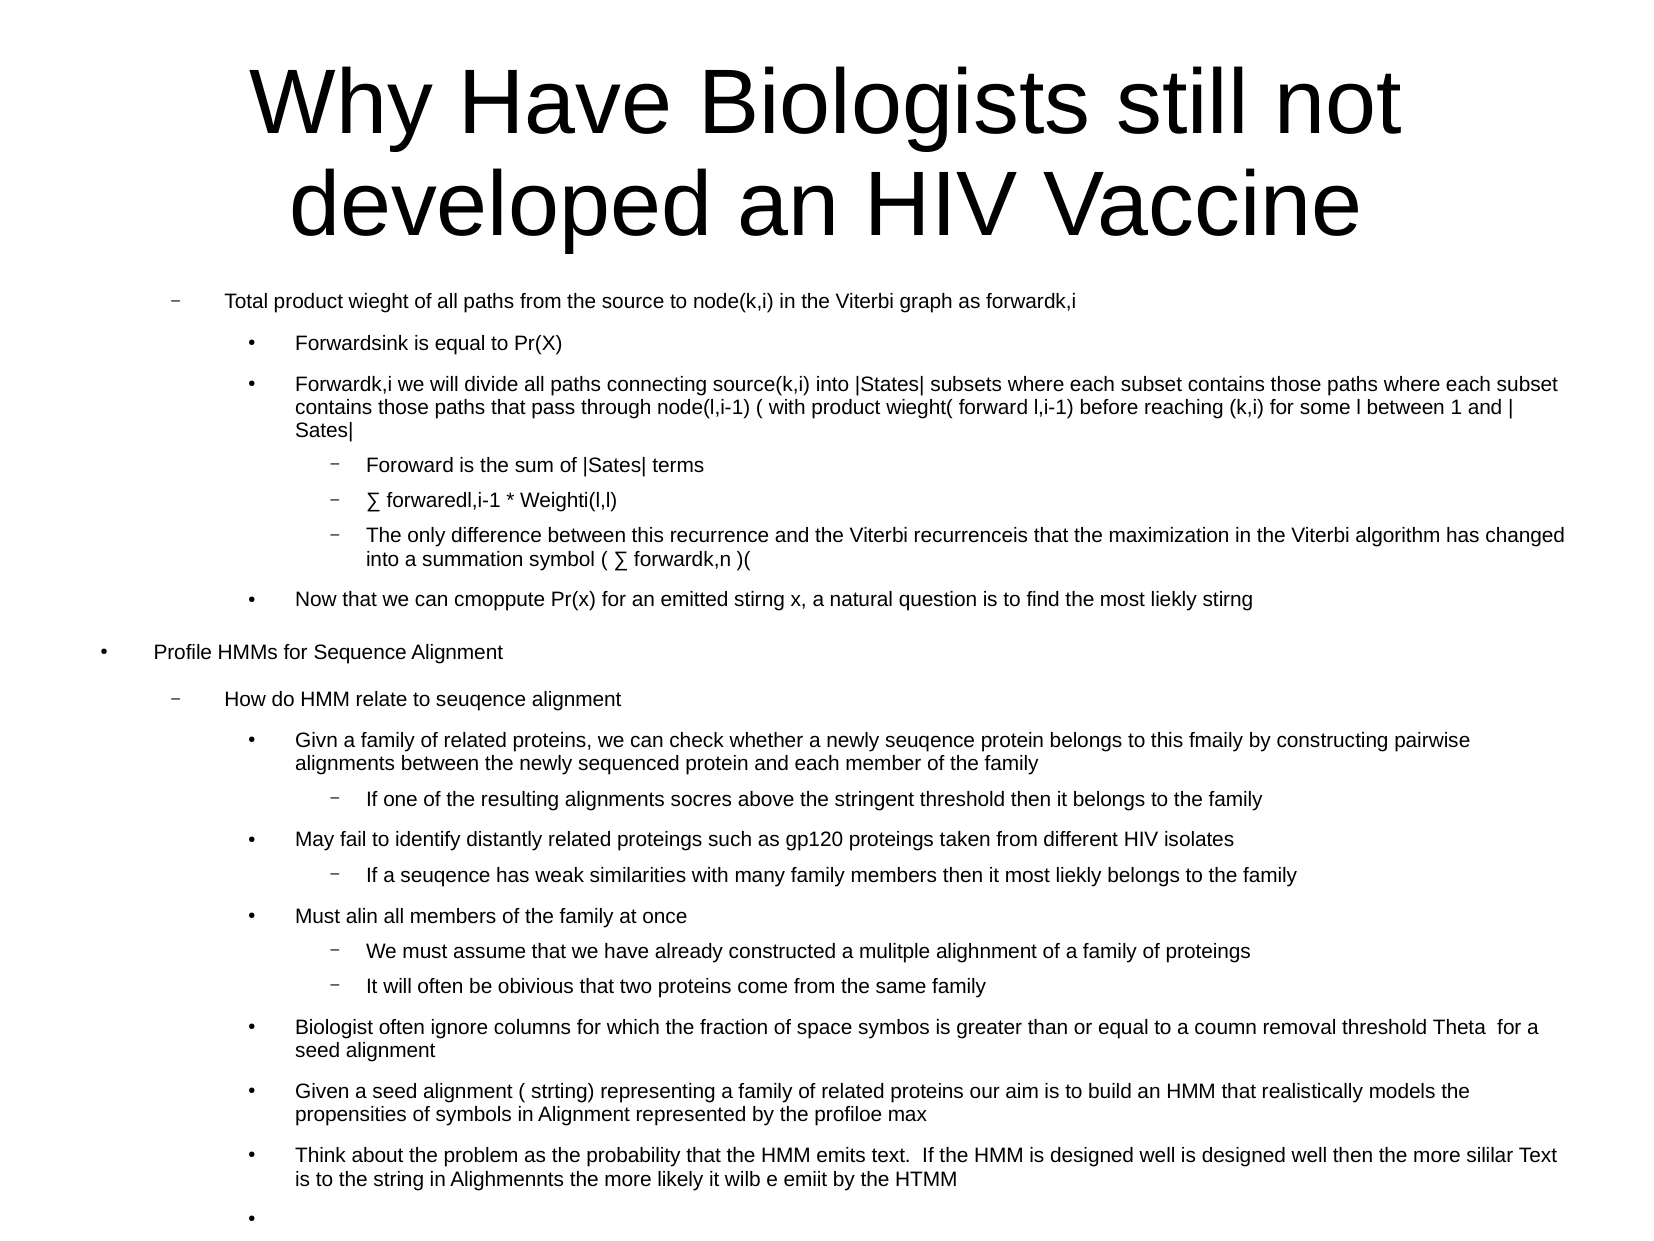

# Why Have Biologists still not developed an HIV Vaccine
Total product wieght of all paths from the source to node(k,i) in the Viterbi graph as forwardk,i
Forwardsink is equal to Pr(X)
Forwardk,i we will divide all paths connecting source(k,i) into |States| subsets where each subset contains those paths where each subset contains those paths that pass through node(l,i-1) ( with product wieght( forward l,i-1) before reaching (k,i) for some l between 1 and |Sates|
Foroward is the sum of |Sates| terms
∑ forwaredl,i-1 * Weighti(l,l)
The only difference between this recurrence and the Viterbi recurrenceis that the maximization in the Viterbi algorithm has changed into a summation symbol ( ∑ forwardk,n )(
Now that we can cmoppute Pr(x) for an emitted stirng x, a natural question is to find the most liekly stirng
Profile HMMs for Sequence Alignment
How do HMM relate to seuqence alignment
Givn a family of related proteins, we can check whether a newly seuqence protein belongs to this fmaily by constructing pairwise alignments between the newly sequenced protein and each member of the family
If one of the resulting alignments socres above the stringent threshold then it belongs to the family
May fail to identify distantly related proteings such as gp120 proteings taken from different HIV isolates
If a seuqence has weak similarities with many family members then it most liekly belongs to the family
Must alin all members of the family at once
We must assume that we have already constructed a mulitple alighnment of a family of proteings
It will often be obivious that two proteins come from the same family
Biologist often ignore columns for which the fraction of space symbos is greater than or equal to a coumn removal threshold Theta for a seed alignment
Given a seed alignment ( strting) representing a family of related proteins our aim is to build an HMM that realistically models the propensities of symbols in Alignment represented by the profiloe max
Think about the problem as the probability that the HMM emits text. If the HMM is designed well is designed well then the more sililar Text is to the string in Alighmennts the more likely it wilb e emiit by the HTMM